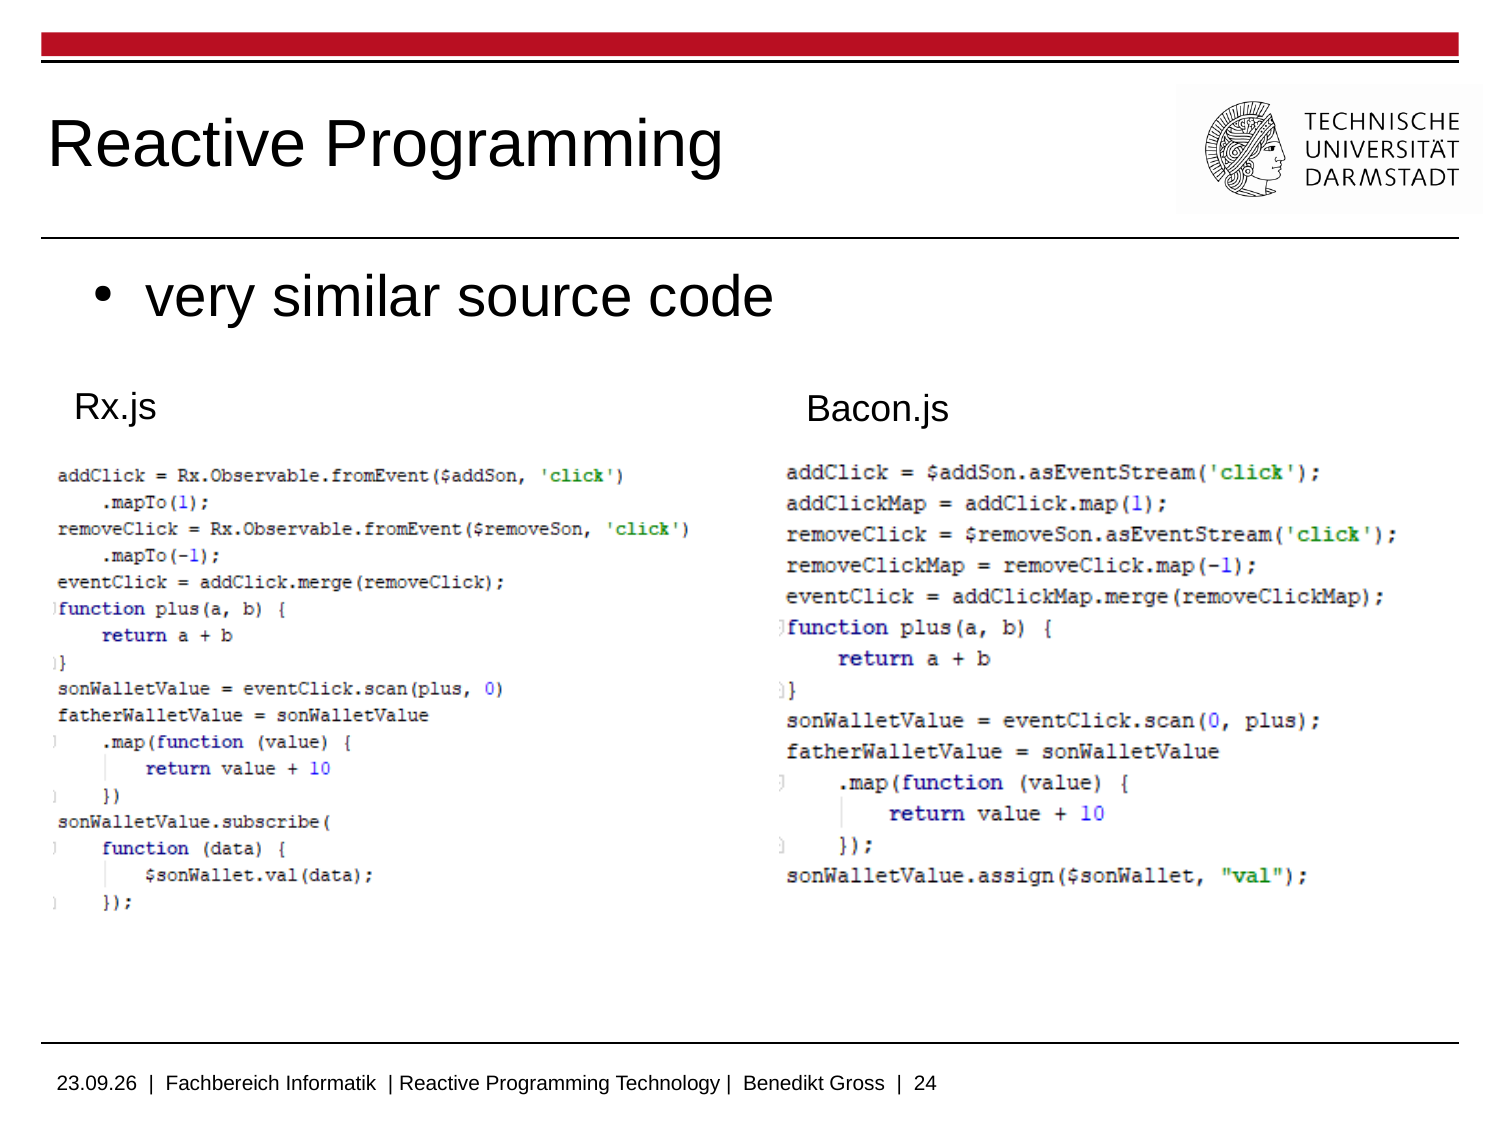

# Reactive Programming
very similar source code
Rx.js
Bacon.js